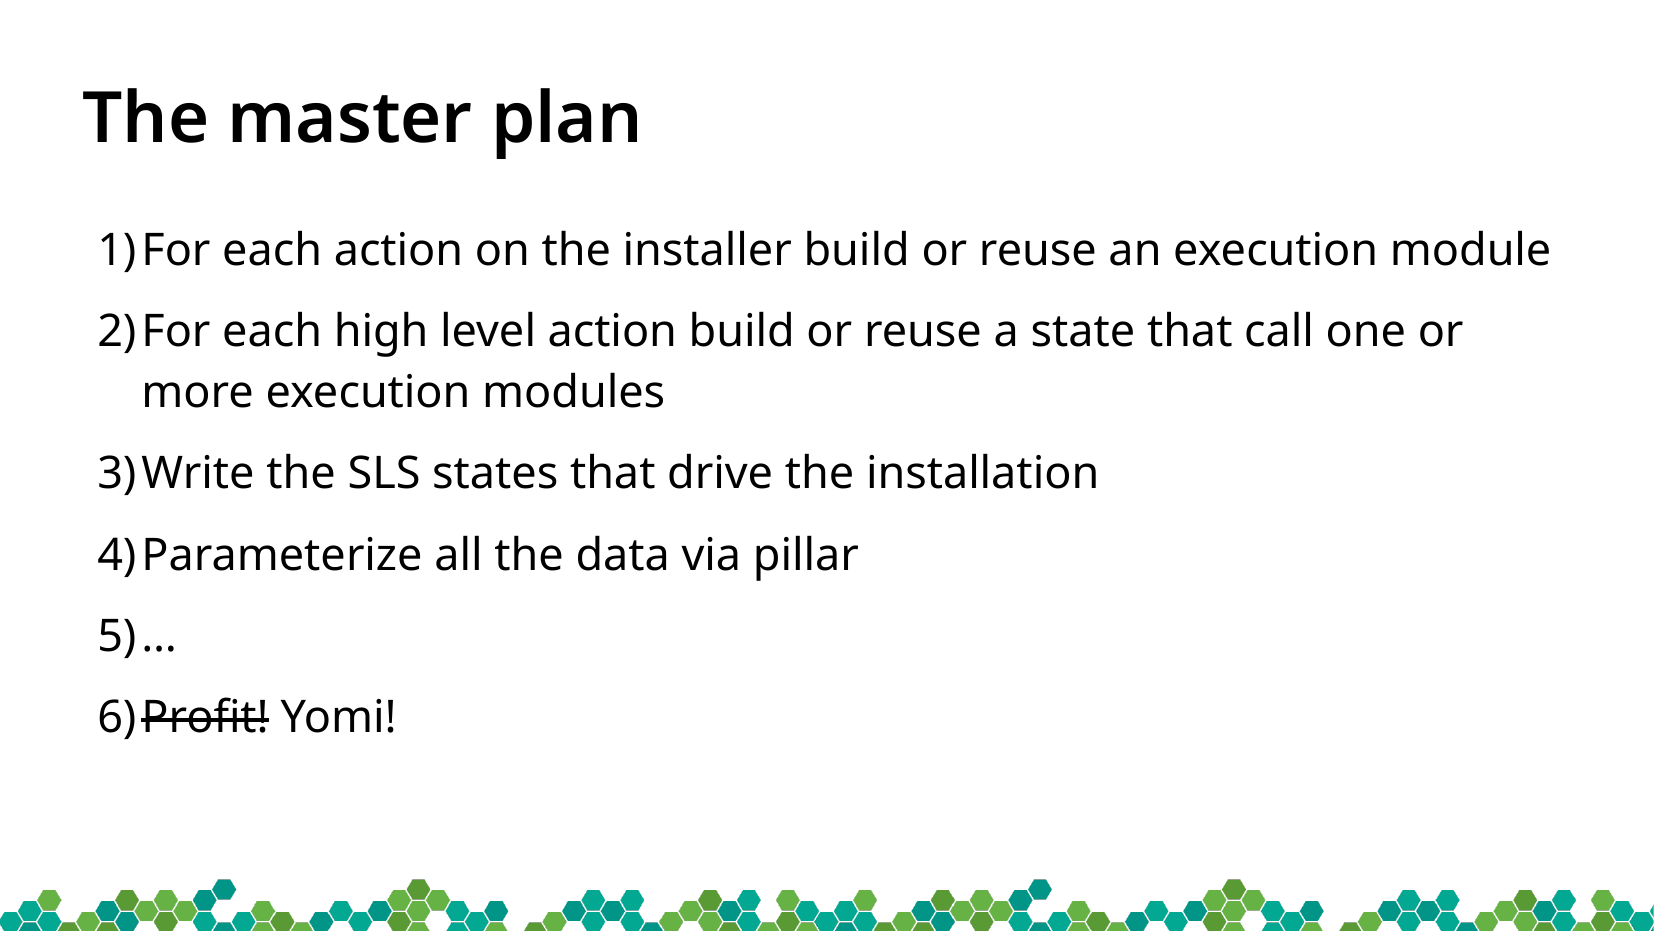

# The master plan
For each action on the installer build or reuse an execution module
For each high level action build or reuse a state that call one or more execution modules
Write the SLS states that drive the installation
Parameterize all the data via pillar
…
Profit! Yomi!